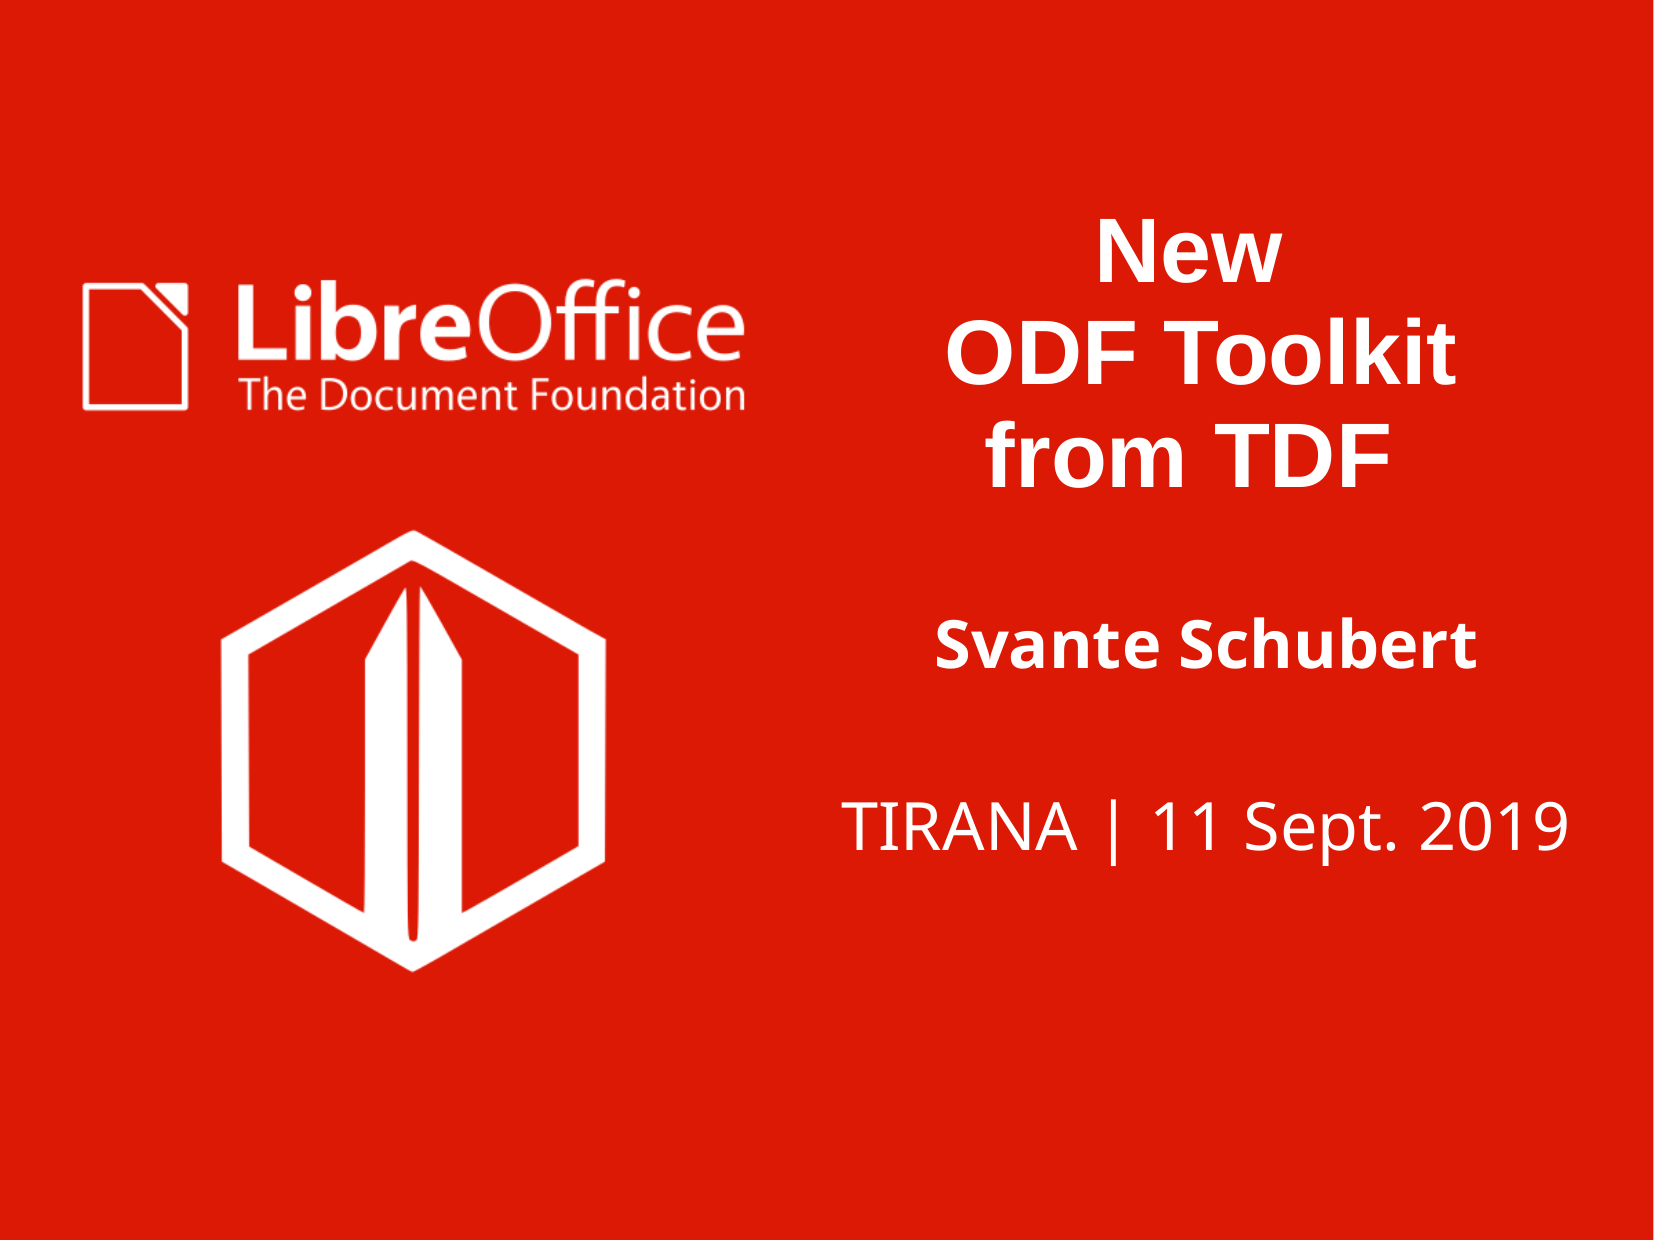

# New ODF Toolkit from TDF
Svante Schubert
TIRANA | 11 Sept. 2019